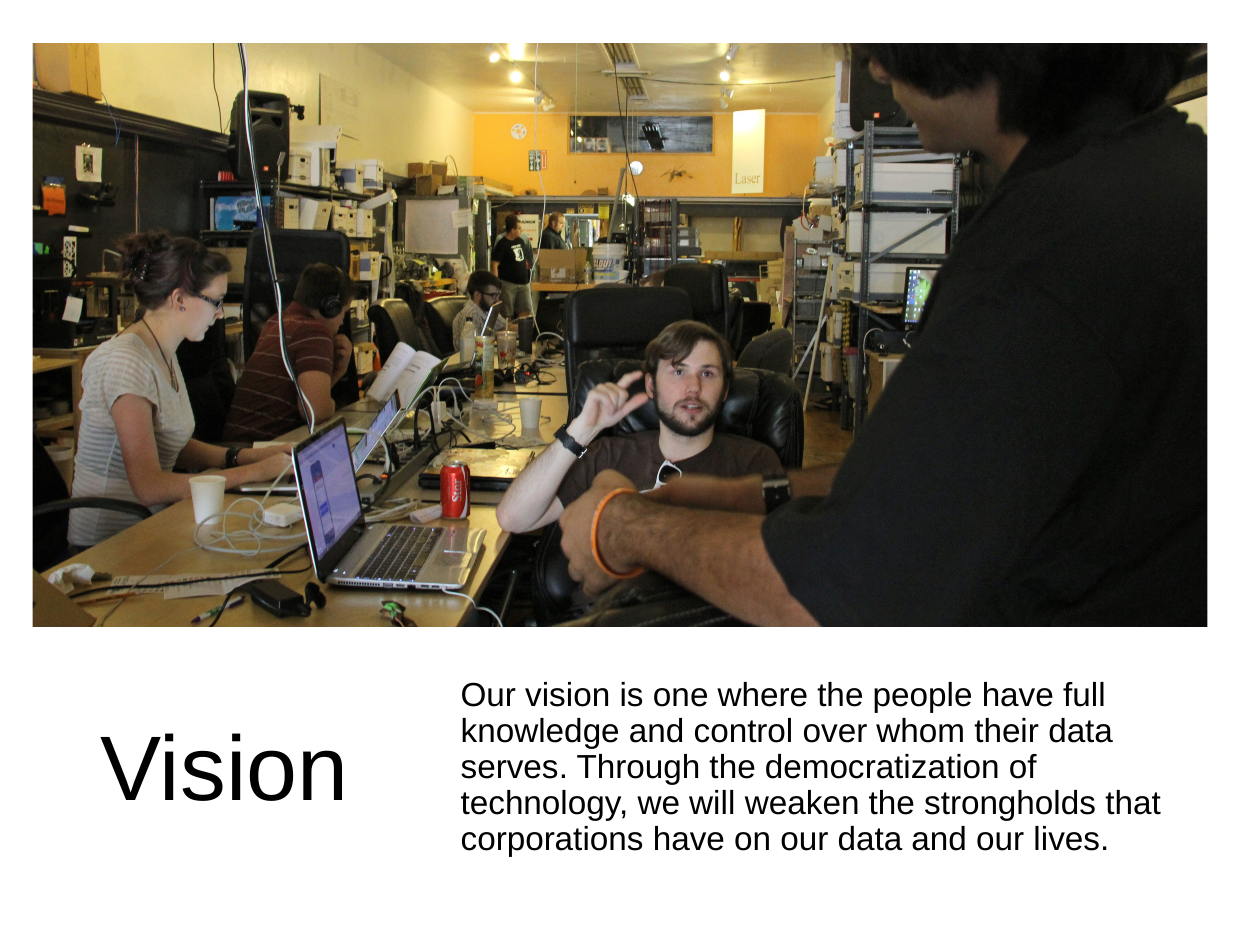

Our vision is one where the people have full knowledge and control over whom their data serves. Through the democratization of technology, we will weaken the strongholds that corporations have on our data and our lives.
Vision